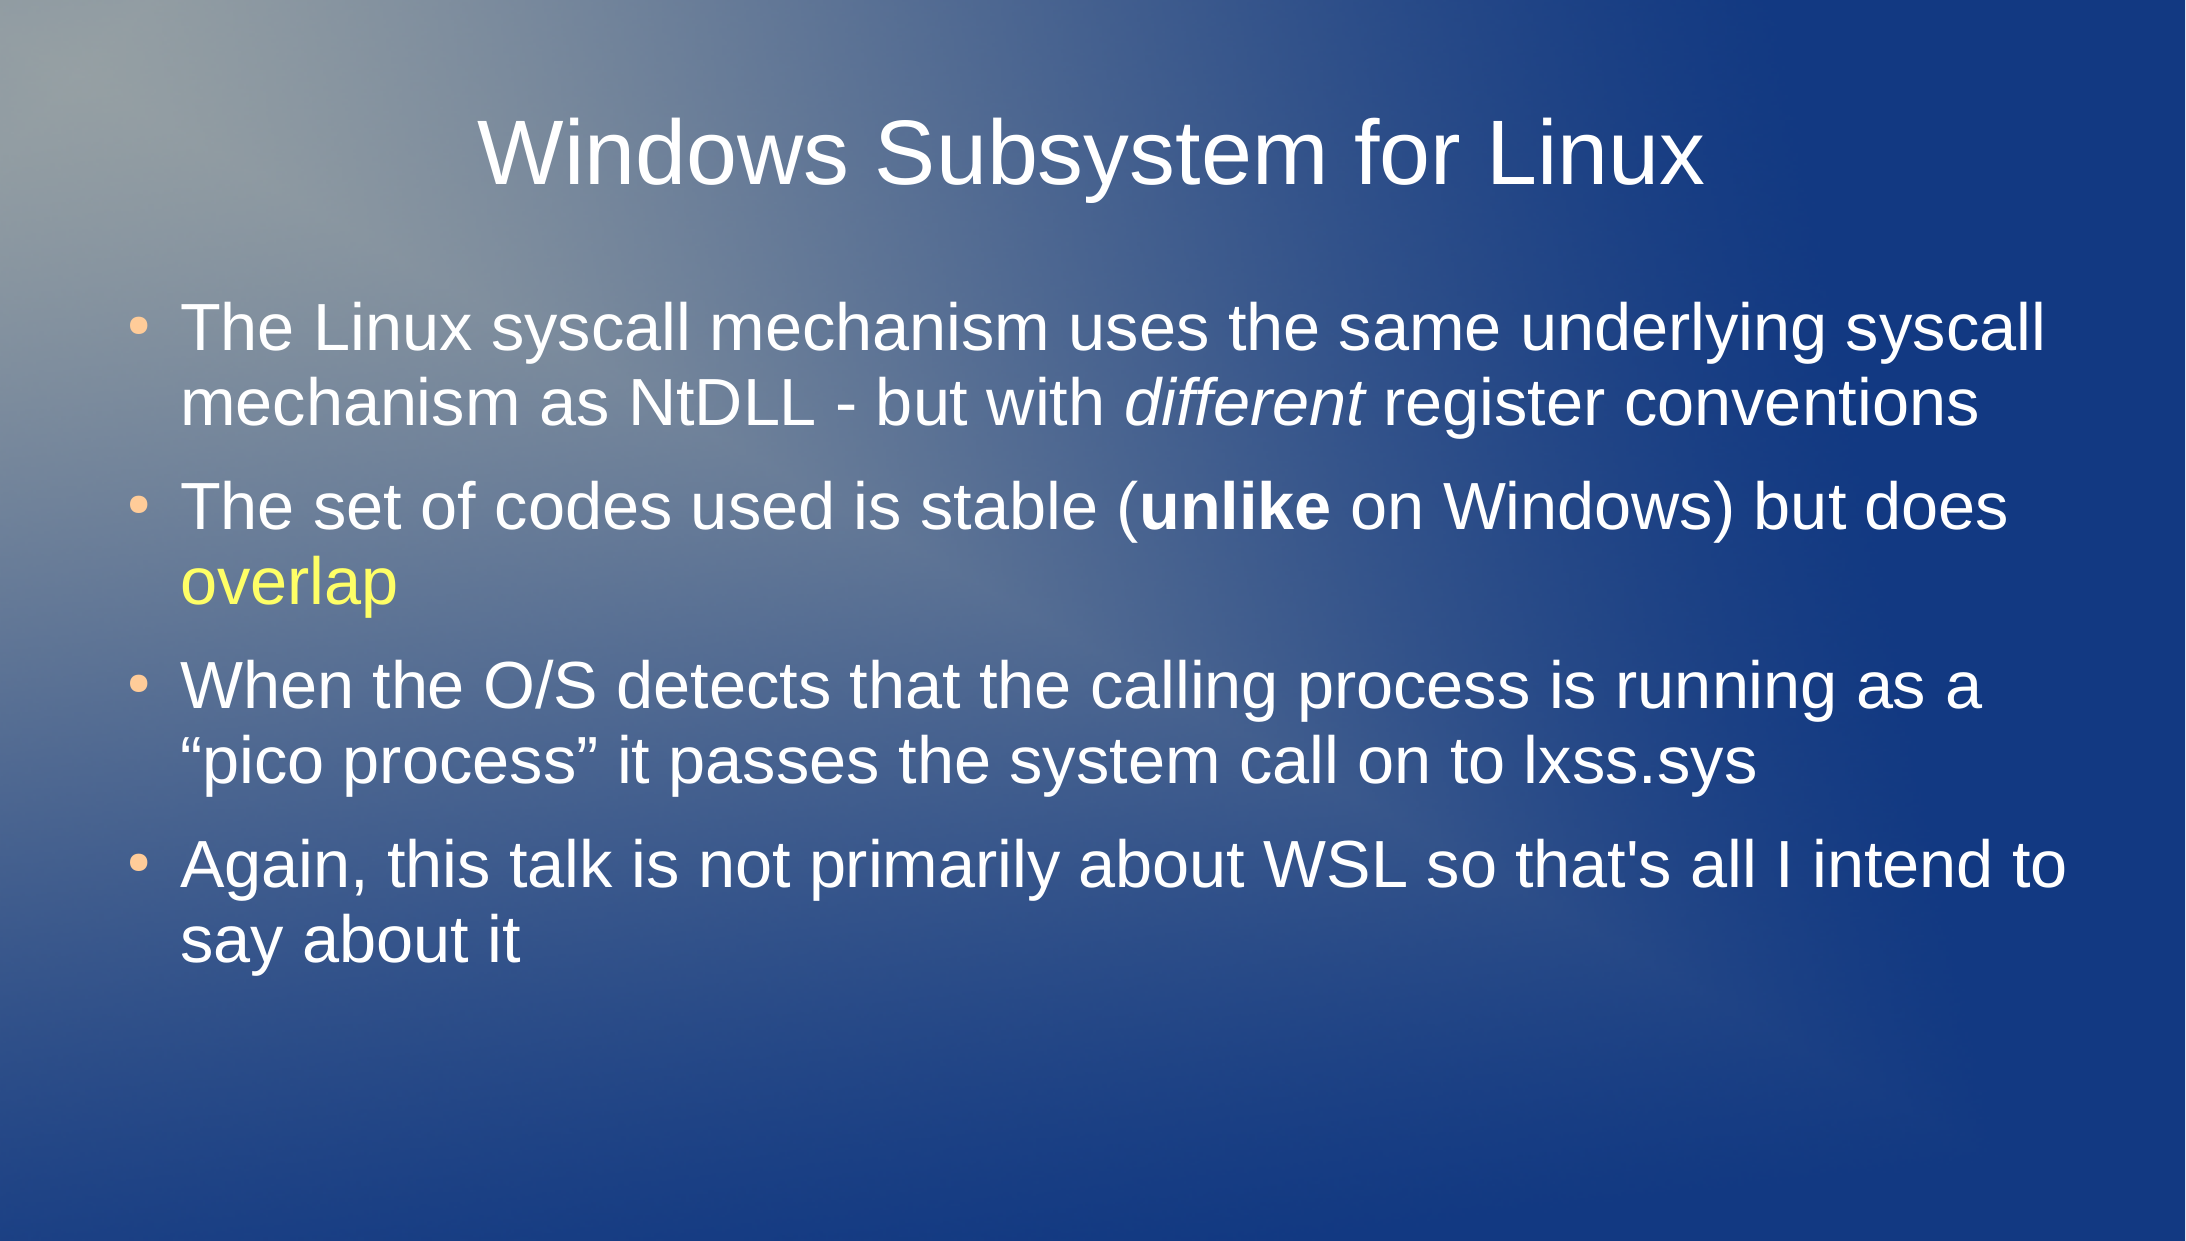

# Windows Subsystem for Linux
The Linux syscall mechanism uses the same underlying syscall mechanism as NtDLL - but with different register conventions
The set of codes used is stable (unlike on Windows) but does overlap
When the O/S detects that the calling process is running as a “pico process” it passes the system call on to lxss.sys
Again, this talk is not primarily about WSL so that's all I intend to say about it